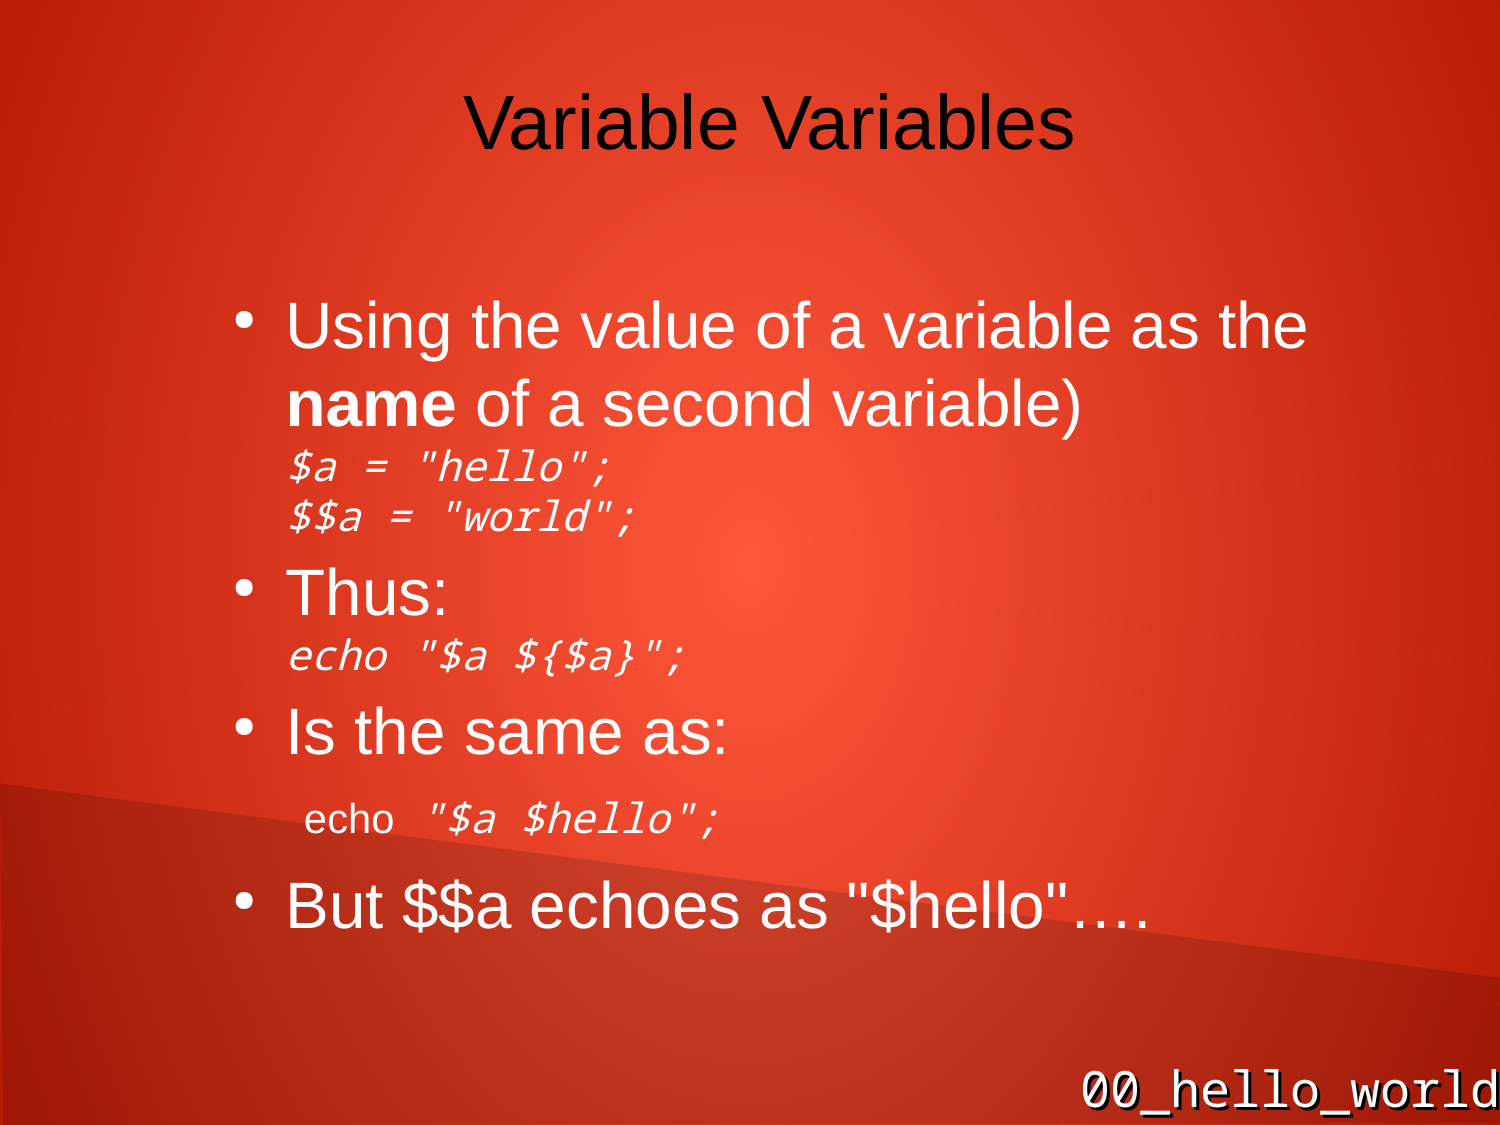

# Variable Variables
Using the value of a variable as the name of a second variable)
$a = "hello";
$$a = "world";
Thus:
echo "$a ${$a}";
Is the same as:
 echo "$a $hello";
But $$a echoes as "$hello"….
00_hello_world.php